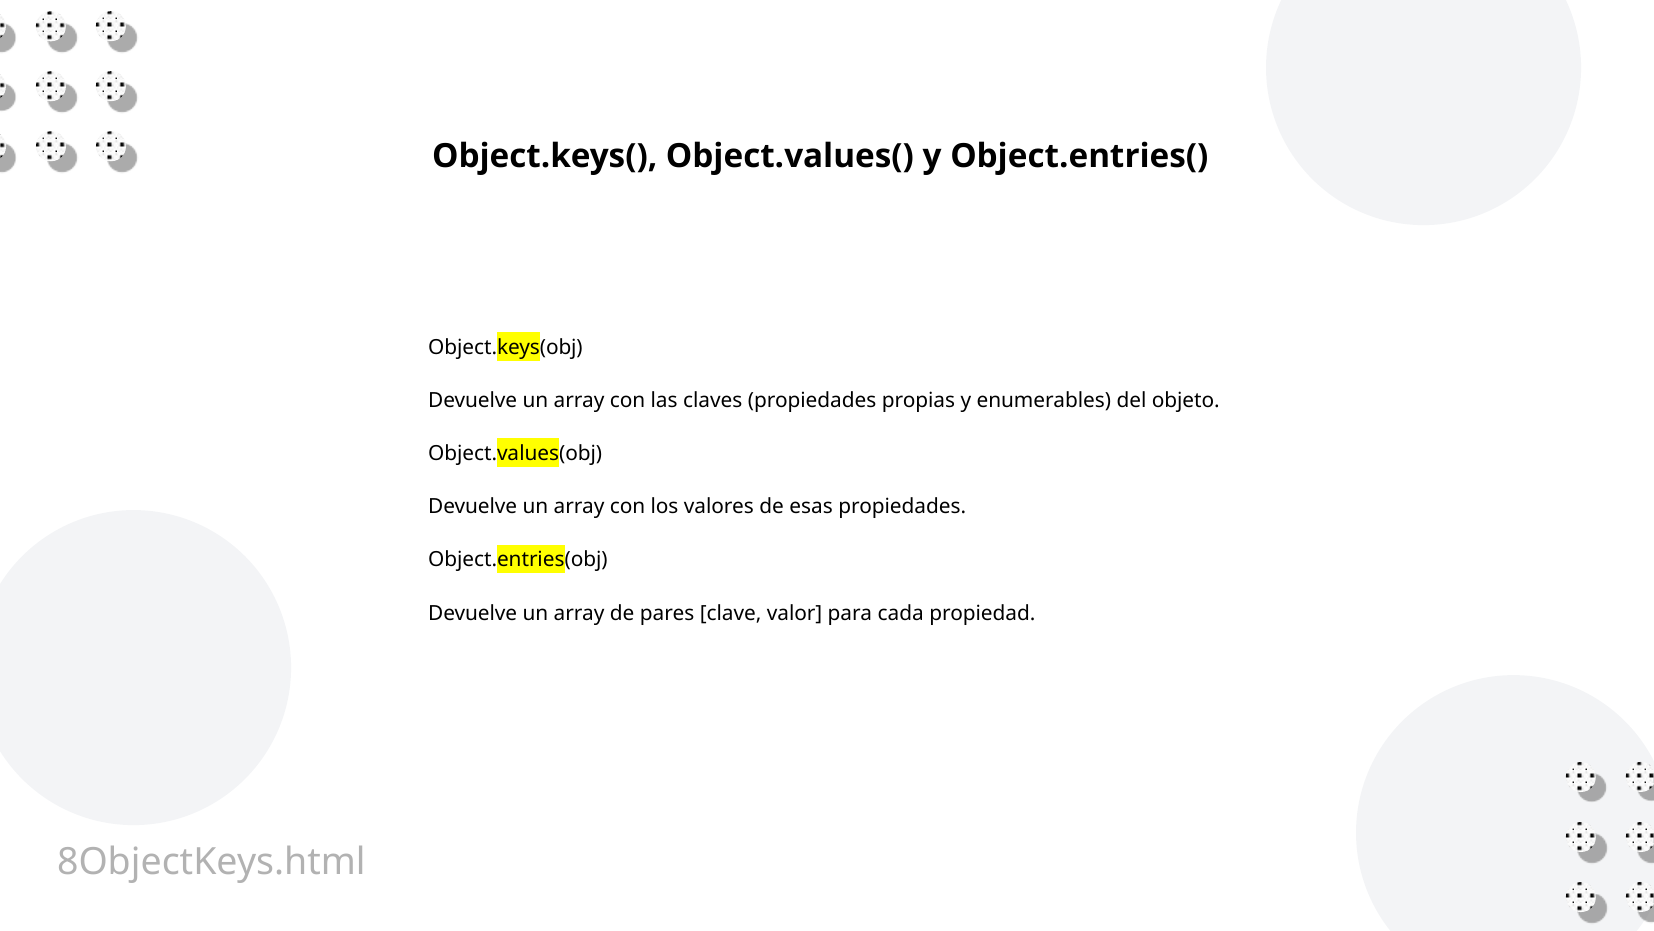

# Object.keys(), Object.values() y Object.entries()
const persona = {
 		nombre: "Laura",
 		edad: 30,
 		ciudad: "Madrid"
};
for (const clave in persona) {
 		console.log(clave + ":", persona[clave]);
}
Object.keys(obj)
Devuelve un array con las claves (propiedades propias y enumerables) del objeto.
Object.values(obj)
Devuelve un array con los valores de esas propiedades.
Object.entries(obj)
Devuelve un array de pares [clave, valor] para cada propiedad.
8ObjectKeys.html